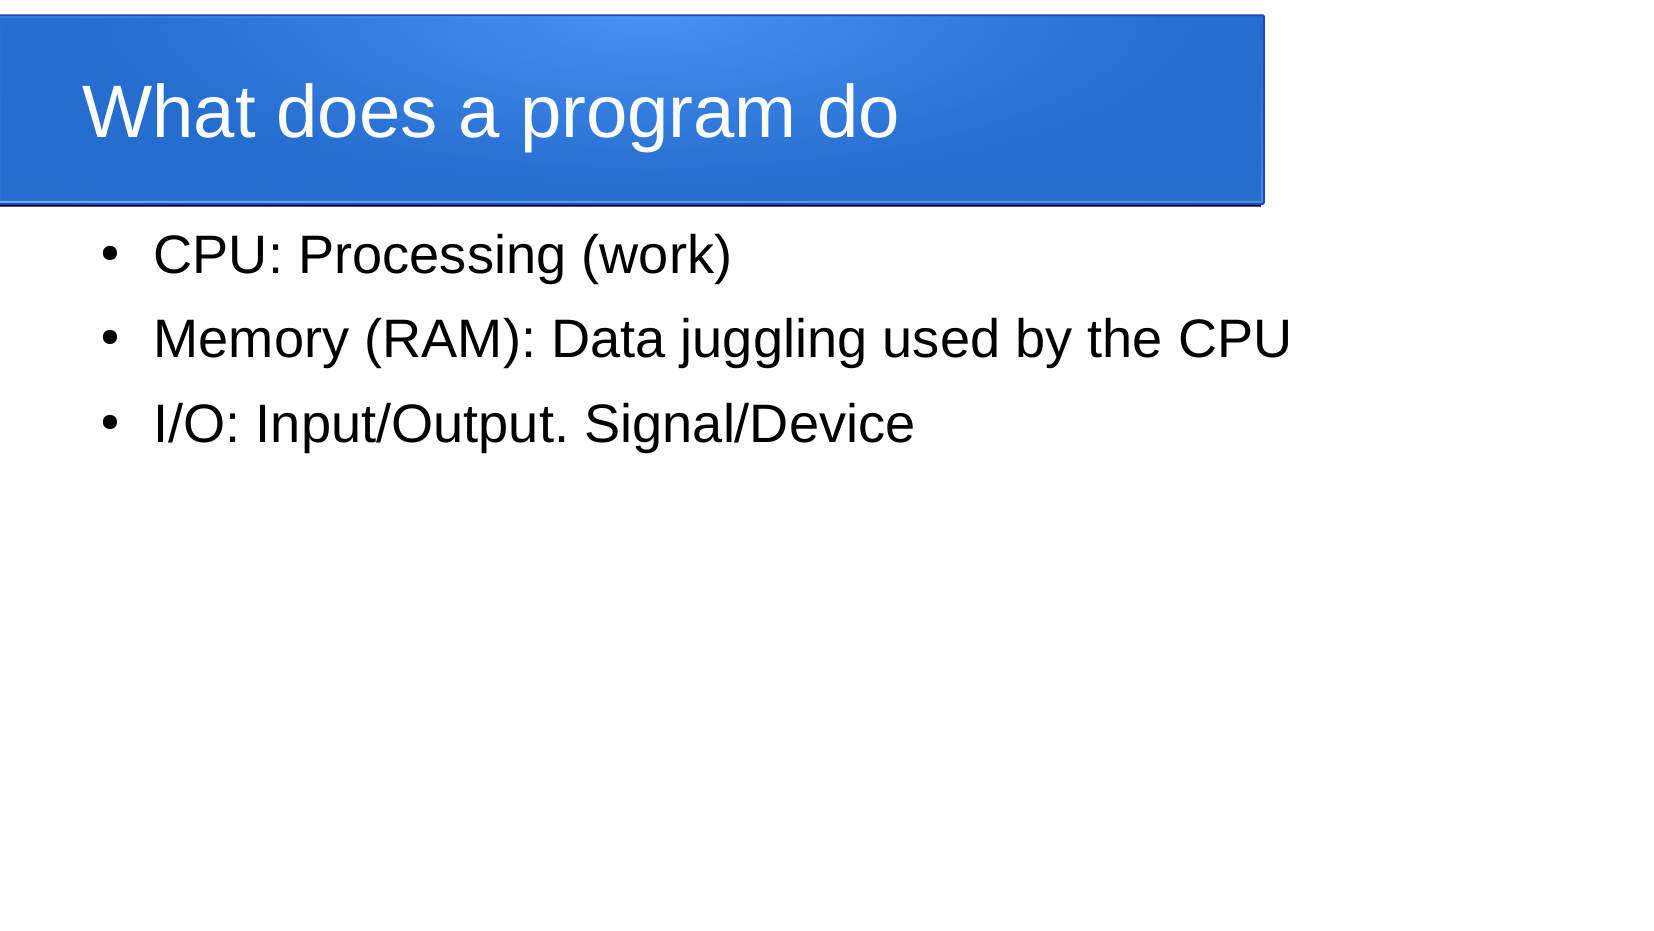

# What does a program do
CPU: Processing (work)
Memory (RAM): Data juggling used by the CPU
I/O: Input/Output. Signal/Device